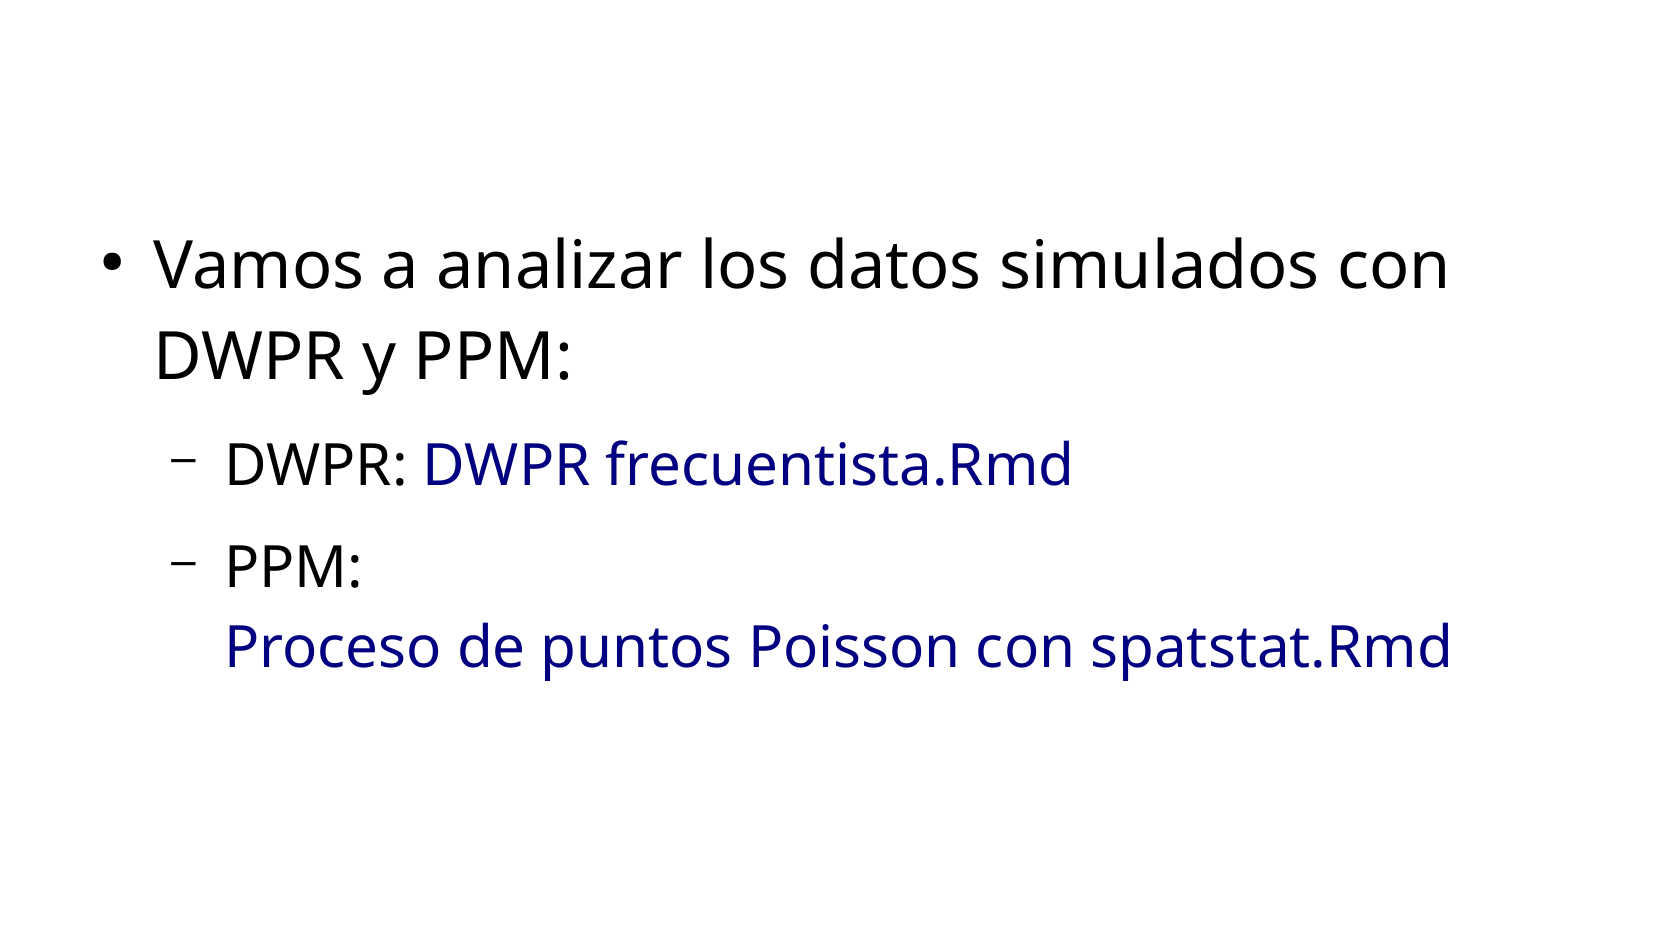

# Vamos a analizar los datos simulados con DWPR y PPM:
DWPR: DWPR frecuentista.Rmd
PPM: Proceso de puntos Poisson con spatstat.Rmd